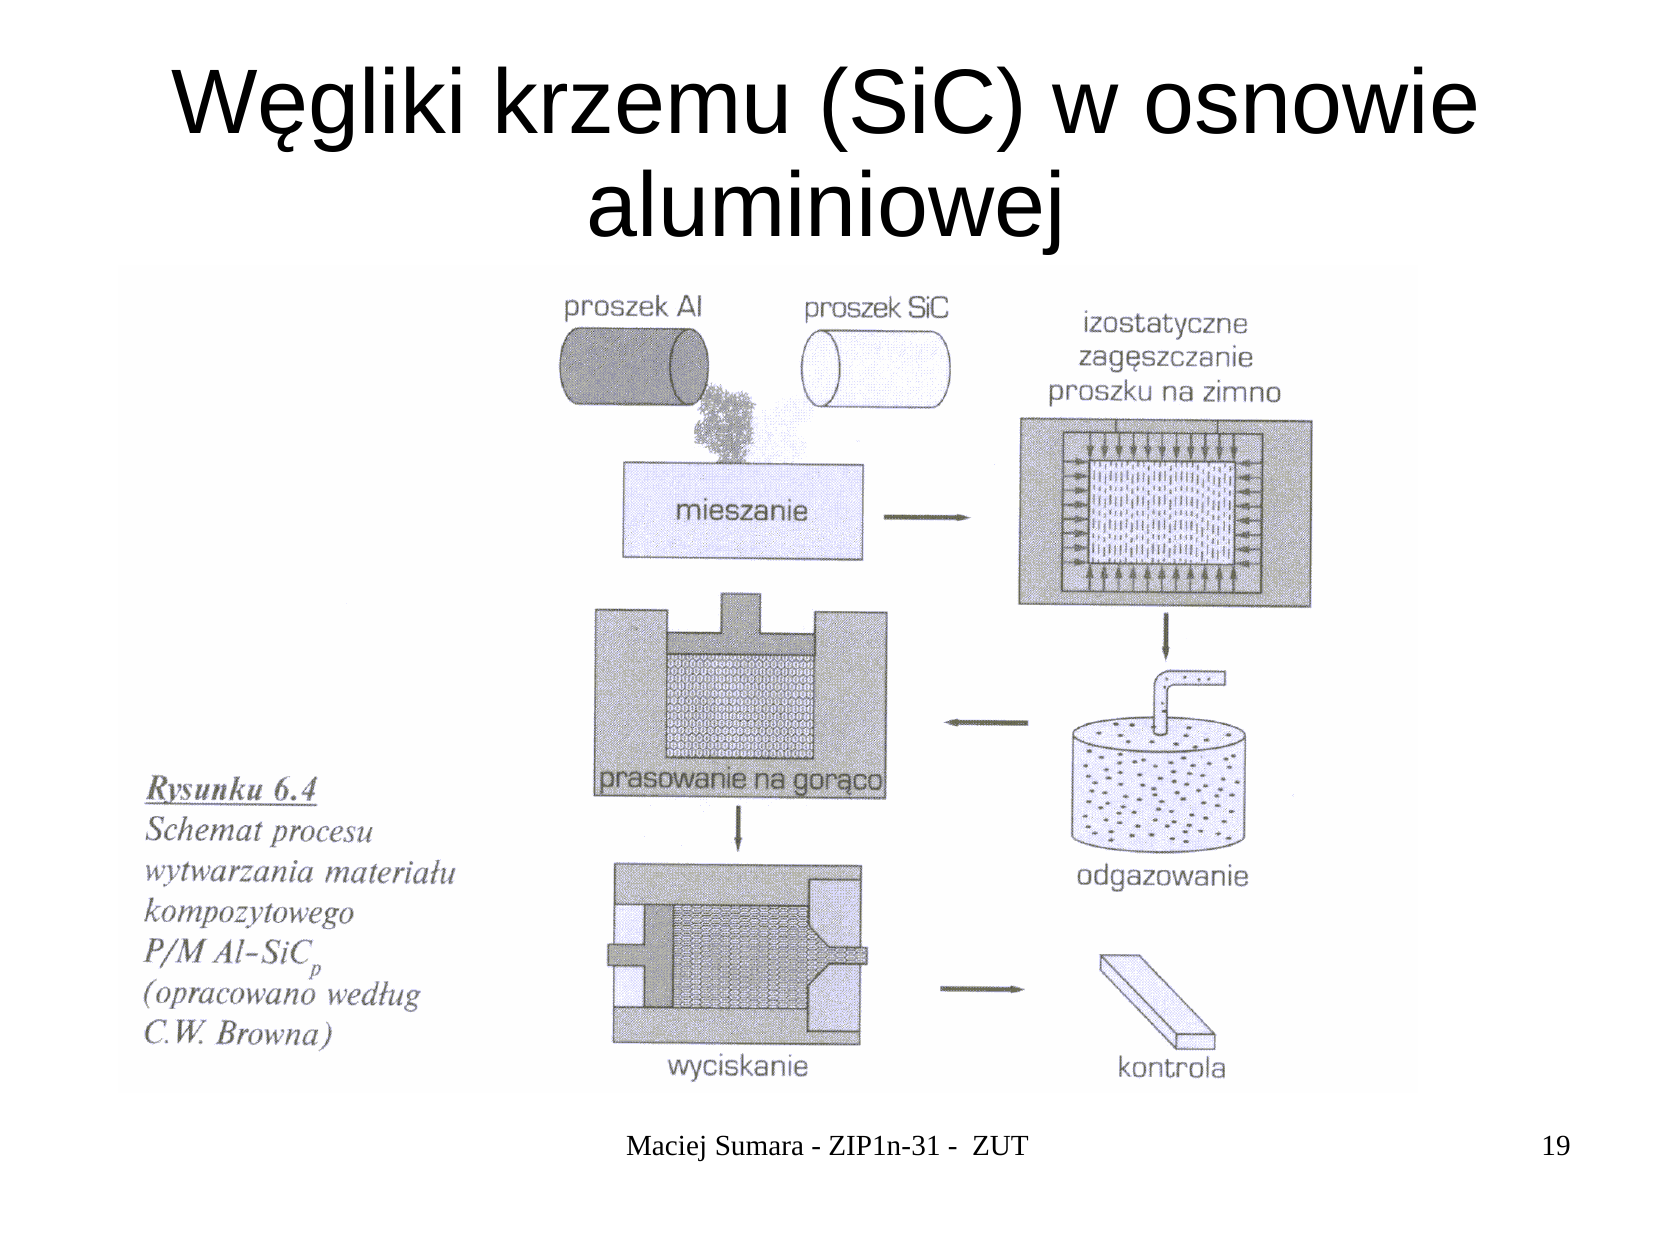

# Węgliki krzemu (SiC) w osnowie aluminiowej
Maciej Sumara - ZIP1n-31 - ZUT
19